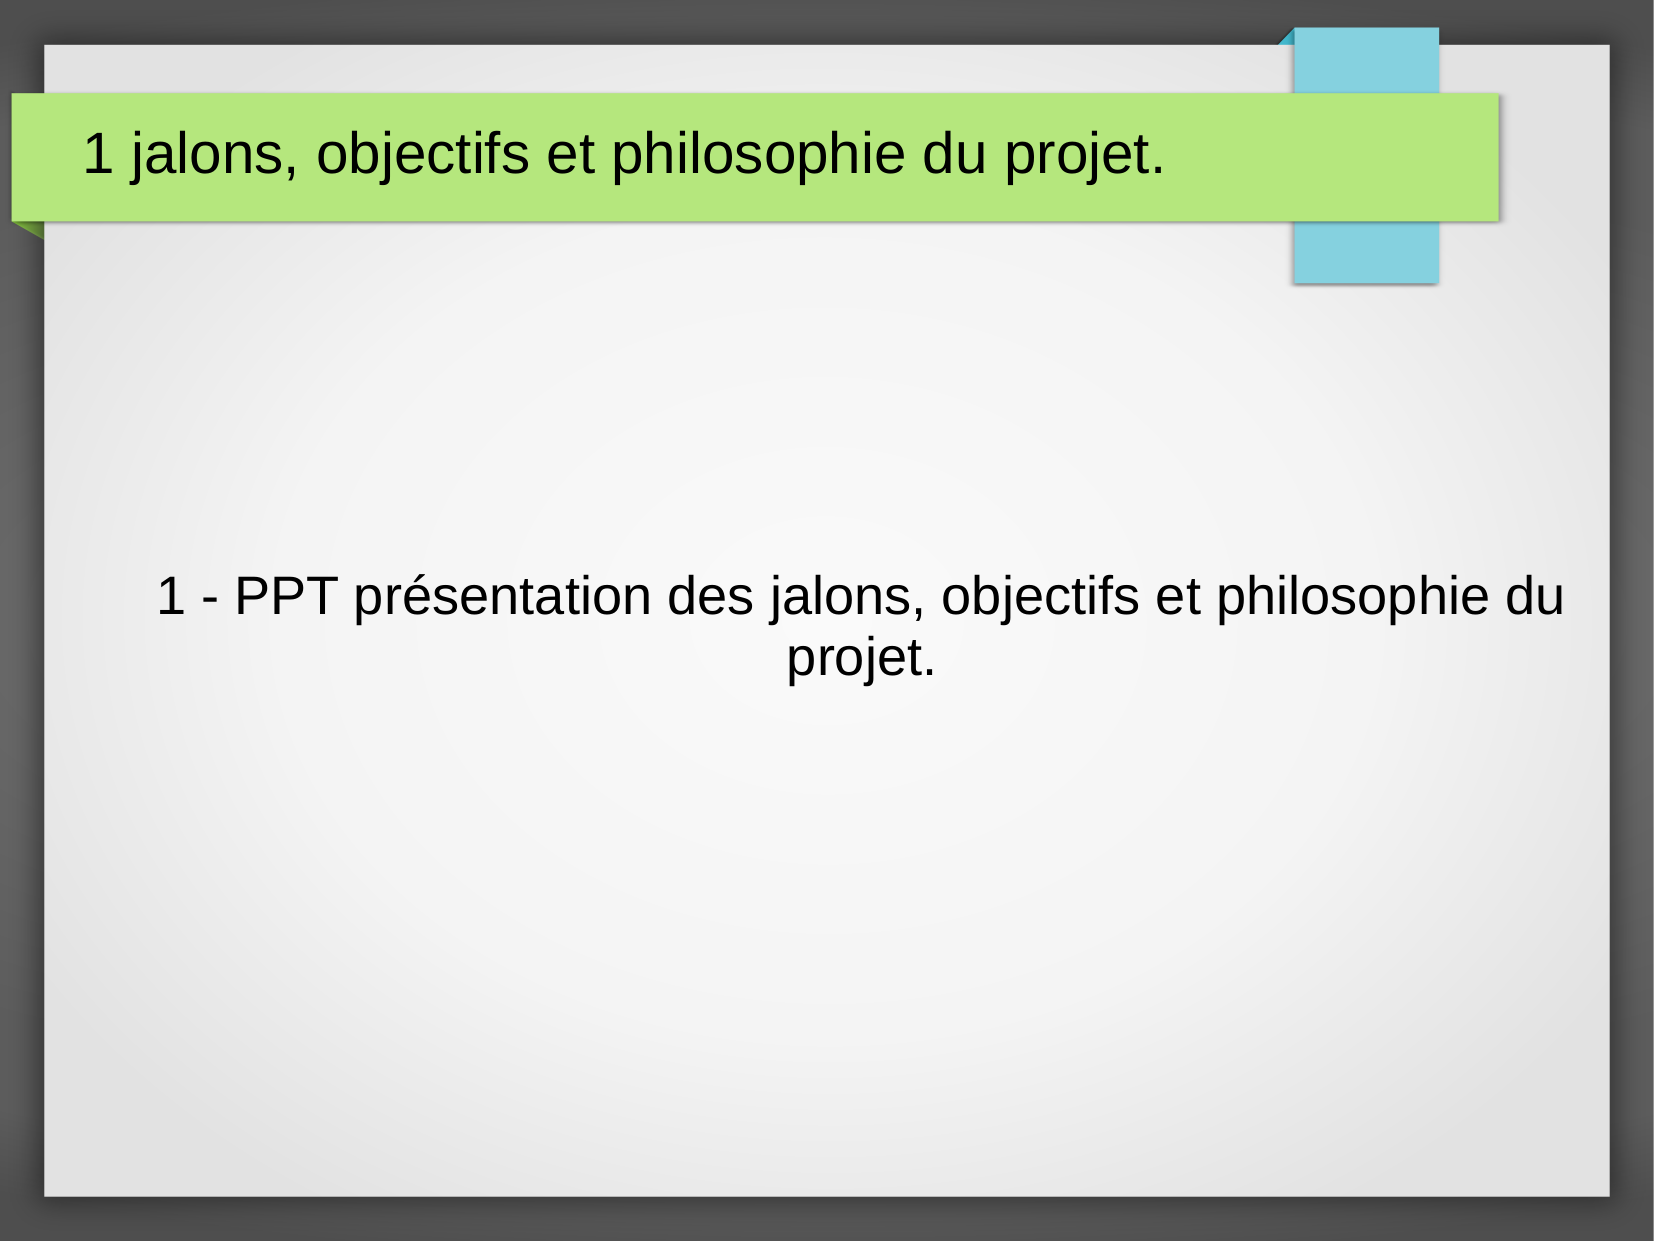

# 1 jalons, objectifs et philosophie du projet.
1 - PPT présentation des jalons, objectifs et philosophie du projet.